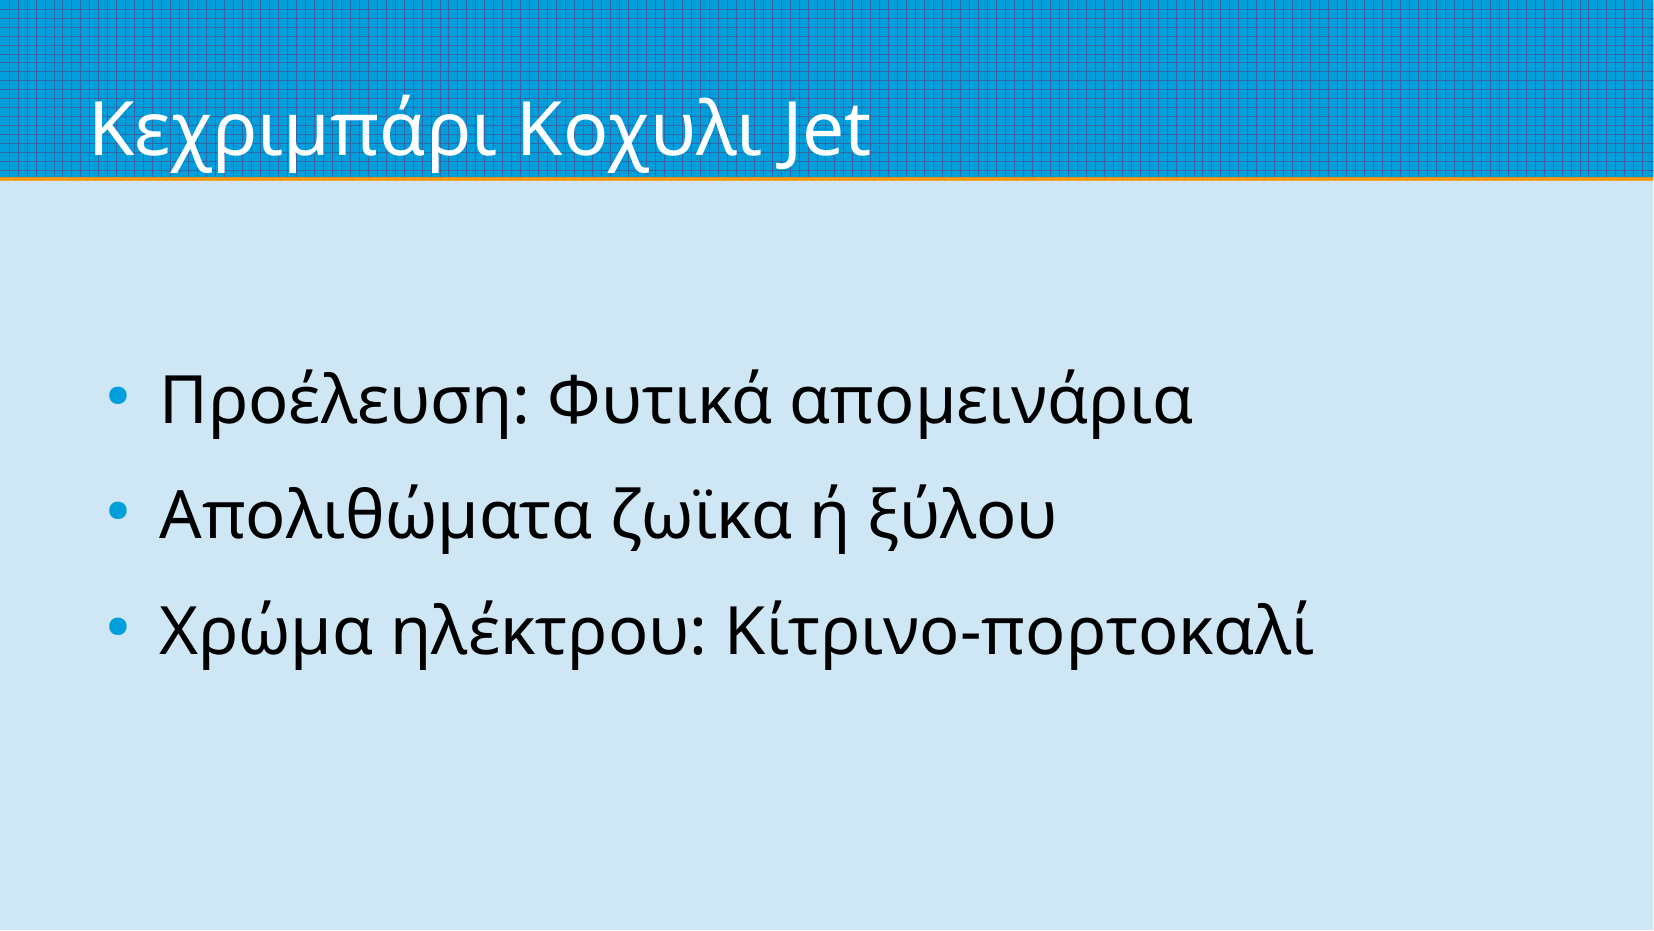

# Κεχριμπάρι Κοχυλι Jet
Προέλευση: Φυτικά απομεινάρια
Απολιθώματα ζωϊκα ή ξύλου
Χρώμα ηλέκτρου: Κίτρινο-πορτοκαλί